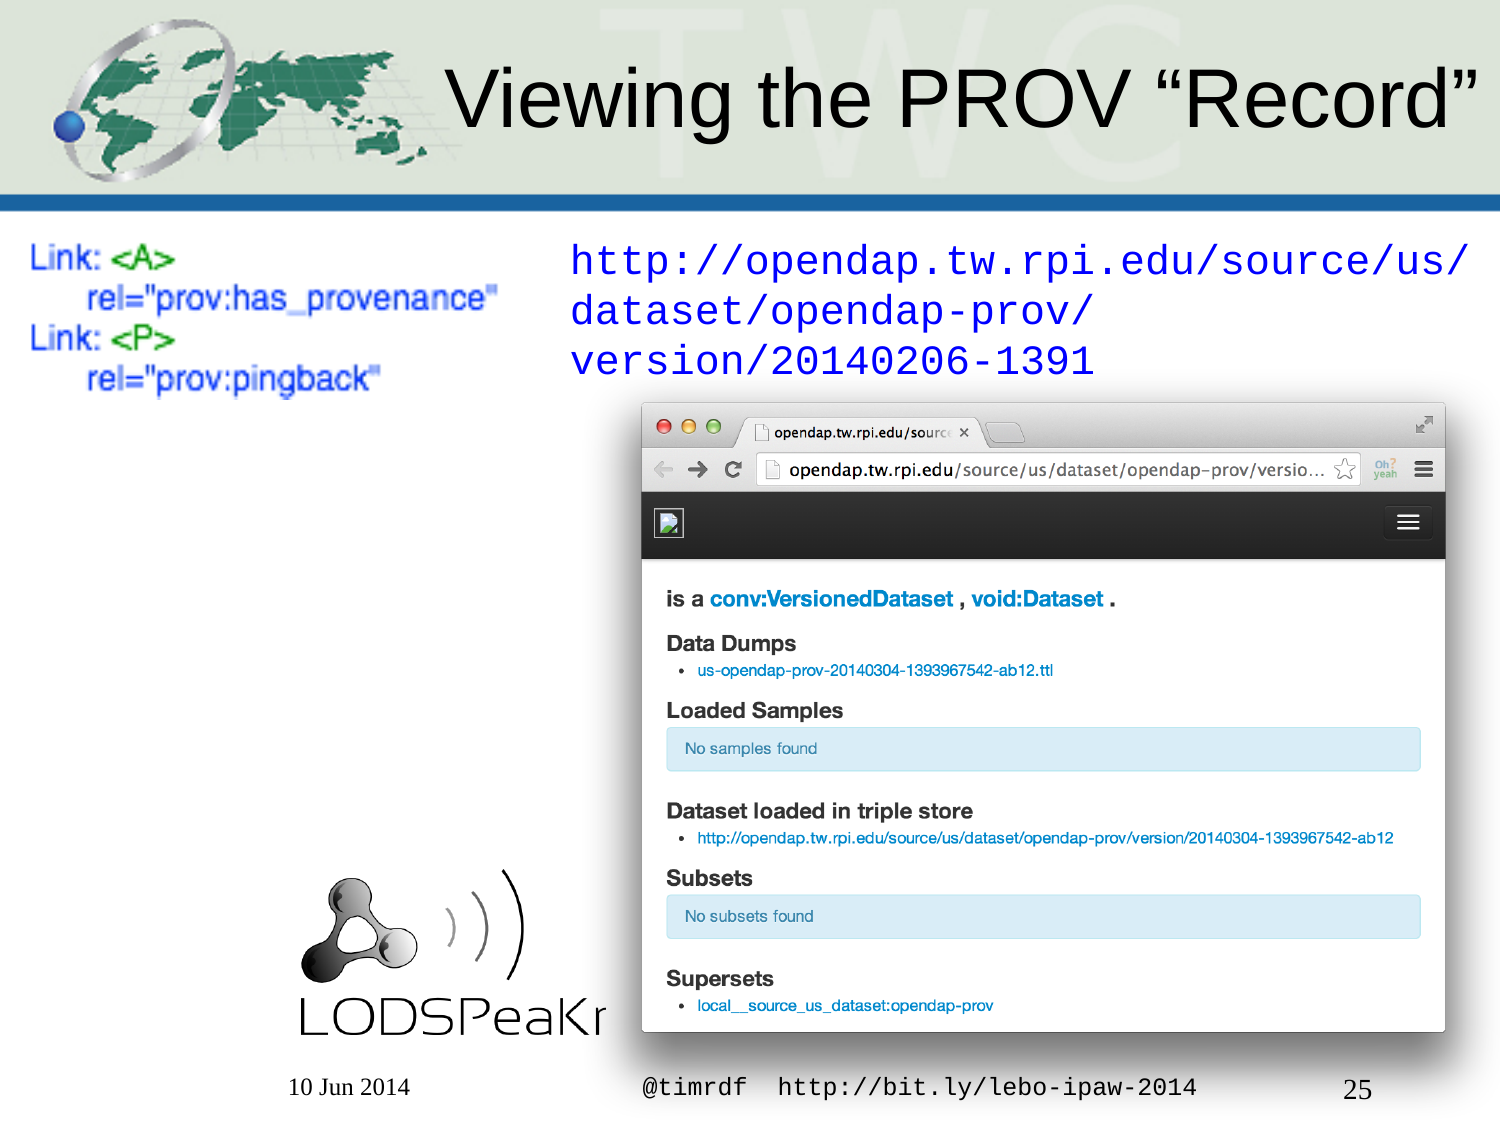

# Viewing the PROV “Record”
http://opendap.tw.rpi.edu/source/us/
dataset/opendap-prov/
version/20140206-1391
10 Jun 2014
@timrdf http://bit.ly/lebo-ipaw-2014
25